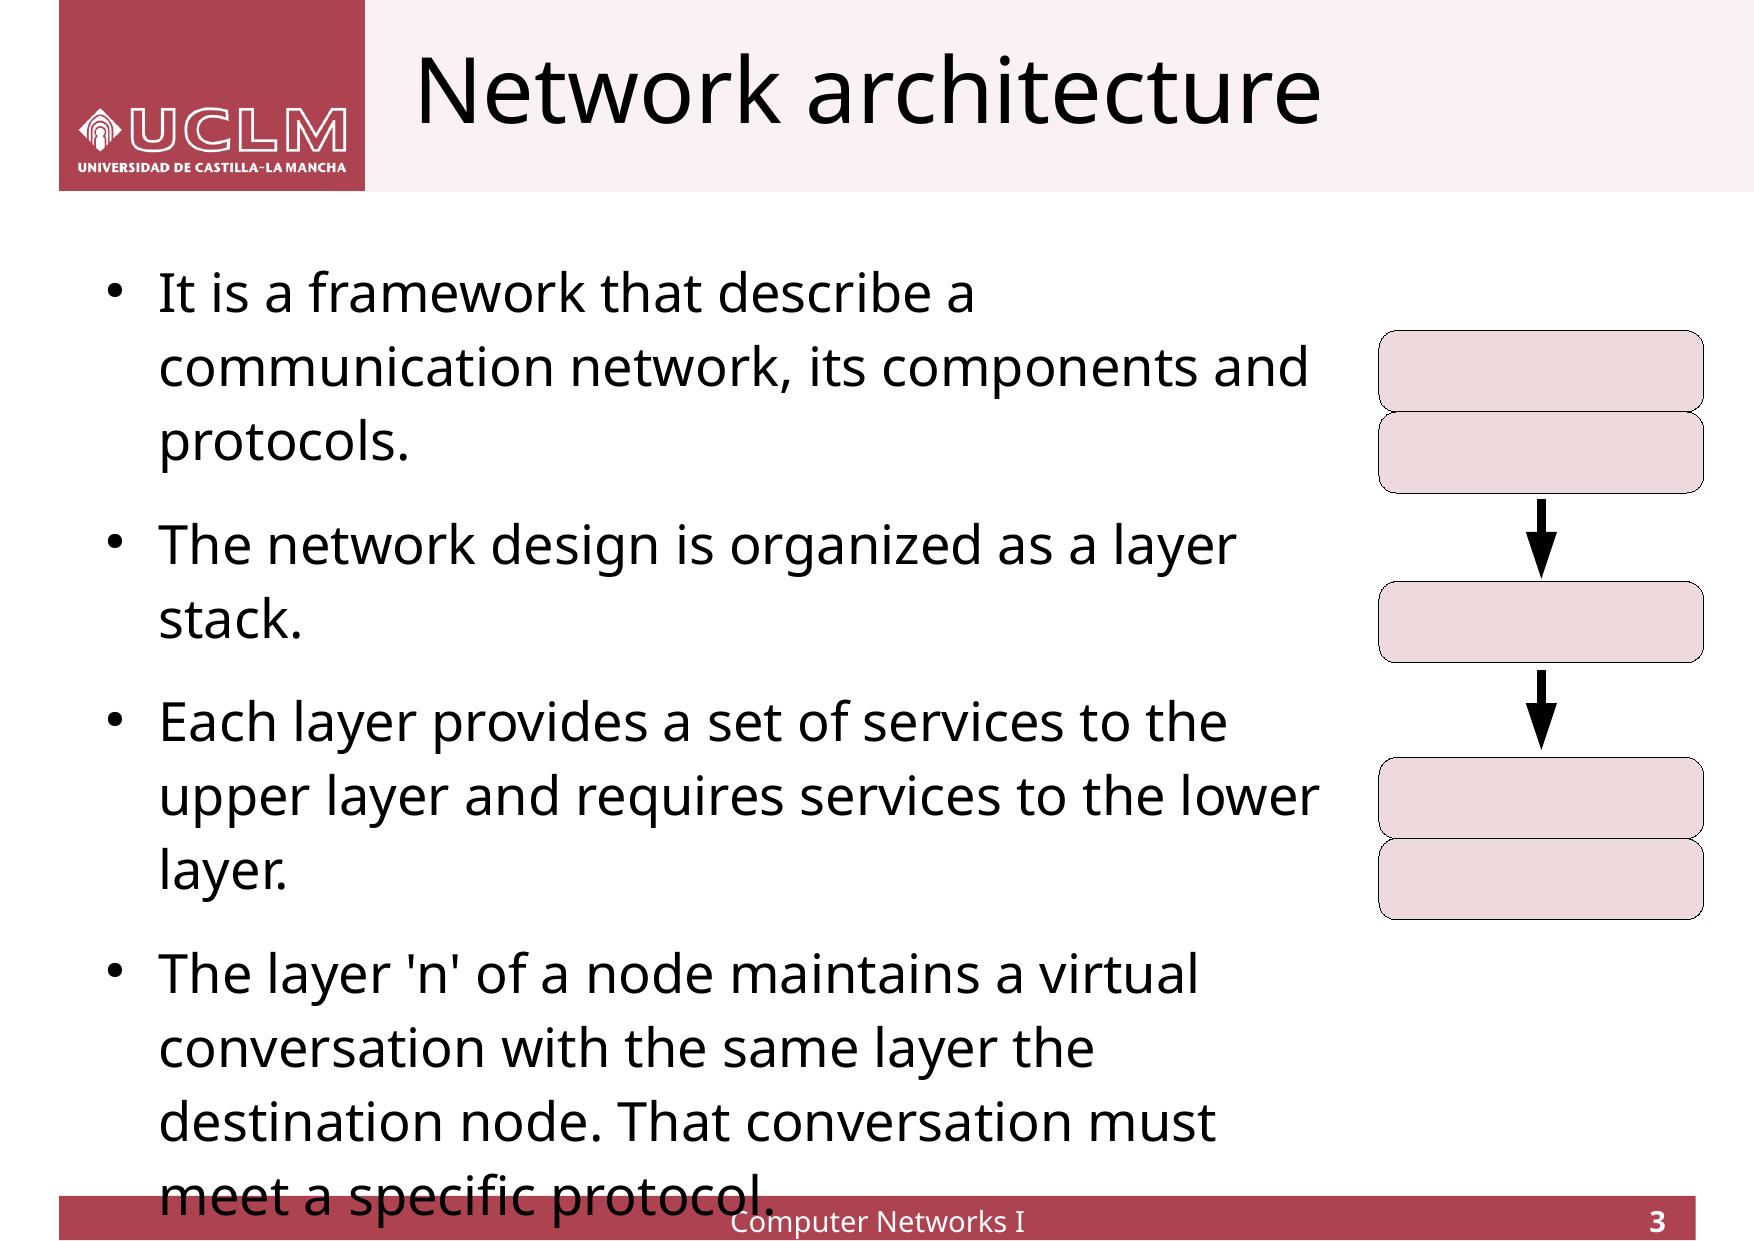

# Network architecture
It is a framework that describe a communication network, its components and protocols.
The network design is organized as a layer stack.
Each layer provides a set of services to the upper layer and requires services to the lower layer.
The layer 'n' of a node maintains a virtual conversation with the same layer the destination node. That conversation must meet a specific protocol.
Computer Networks I
3